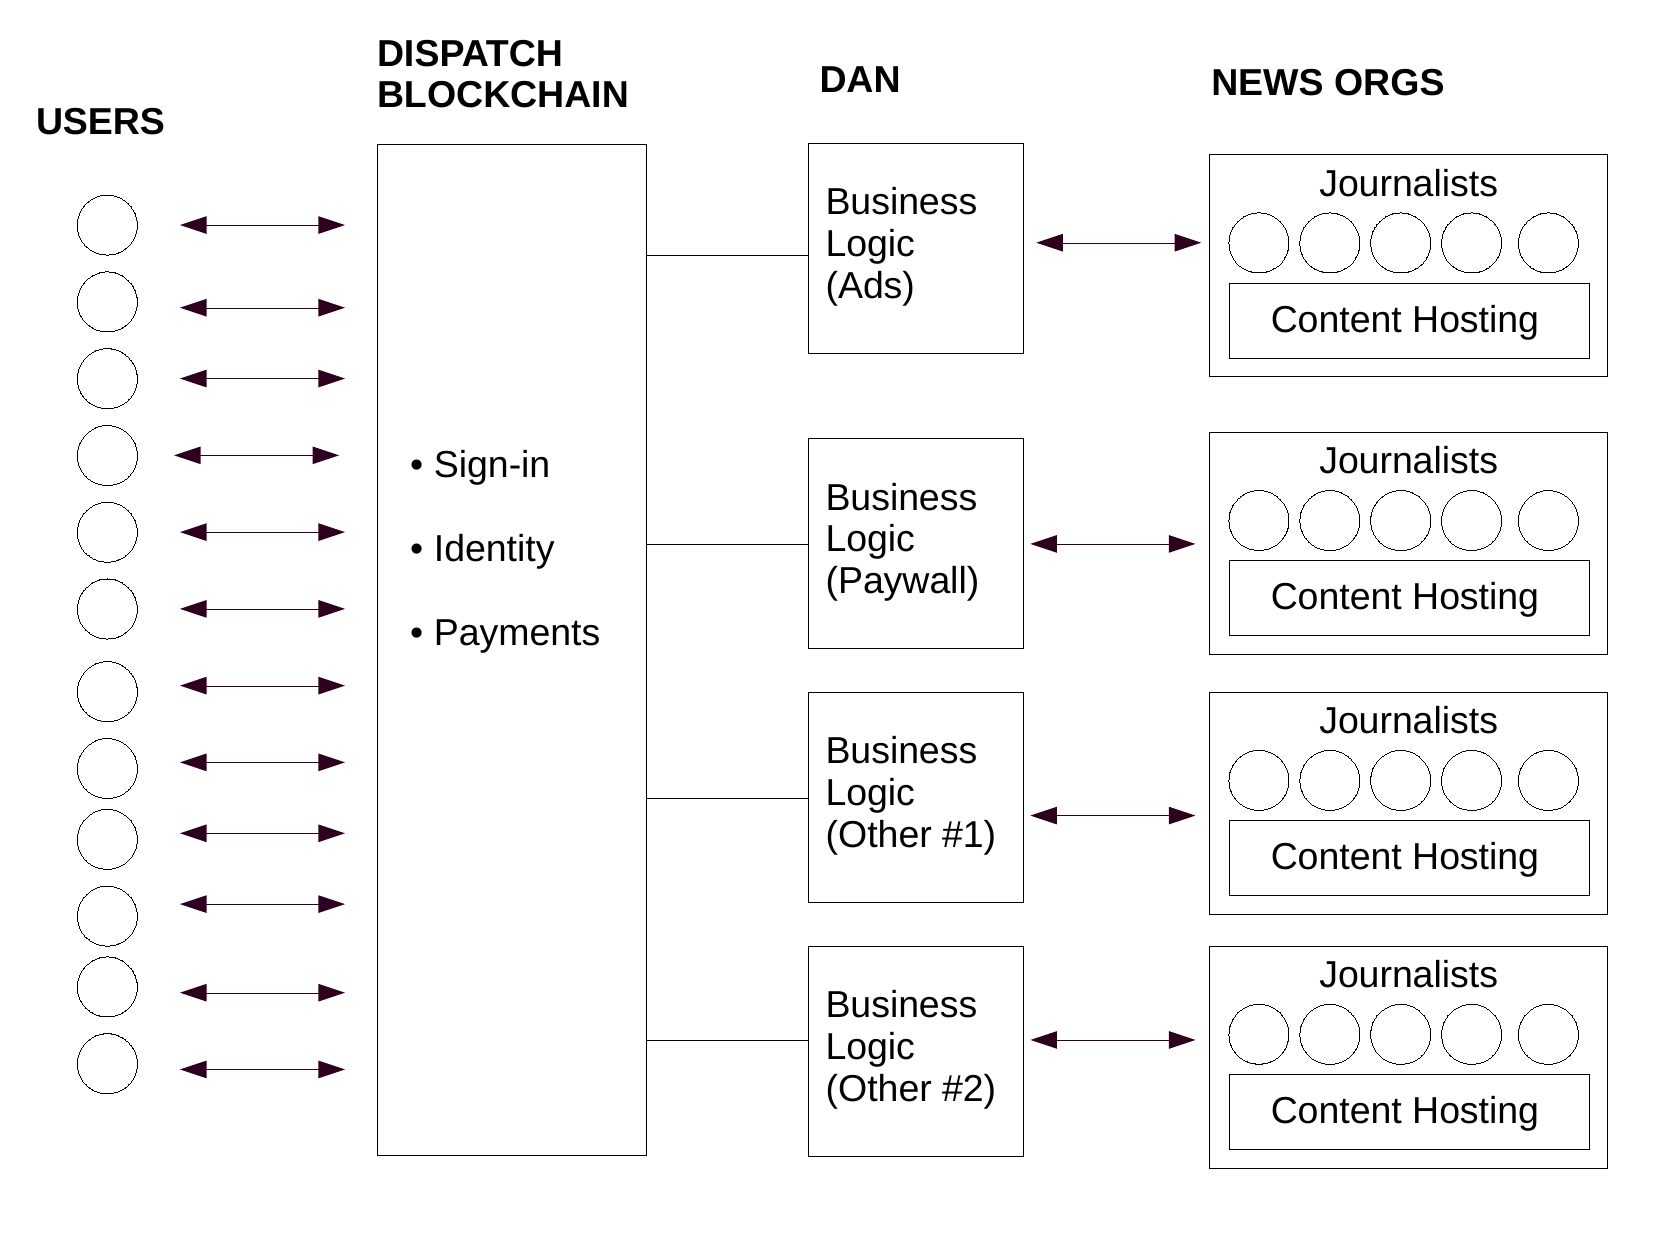

DISPATCH
BLOCKCHAIN
DAN
NEWS ORGS
USERS
Business Logic
(Ads)
Journalists
Content Hosting
Journalists
Content Hosting
• Sign-in
• Identity
• Payments
Business Logic
(Paywall)
Journalists
Content Hosting
Business Logic
(Other #1)
Journalists
Content Hosting
Business Logic
(Other #2)